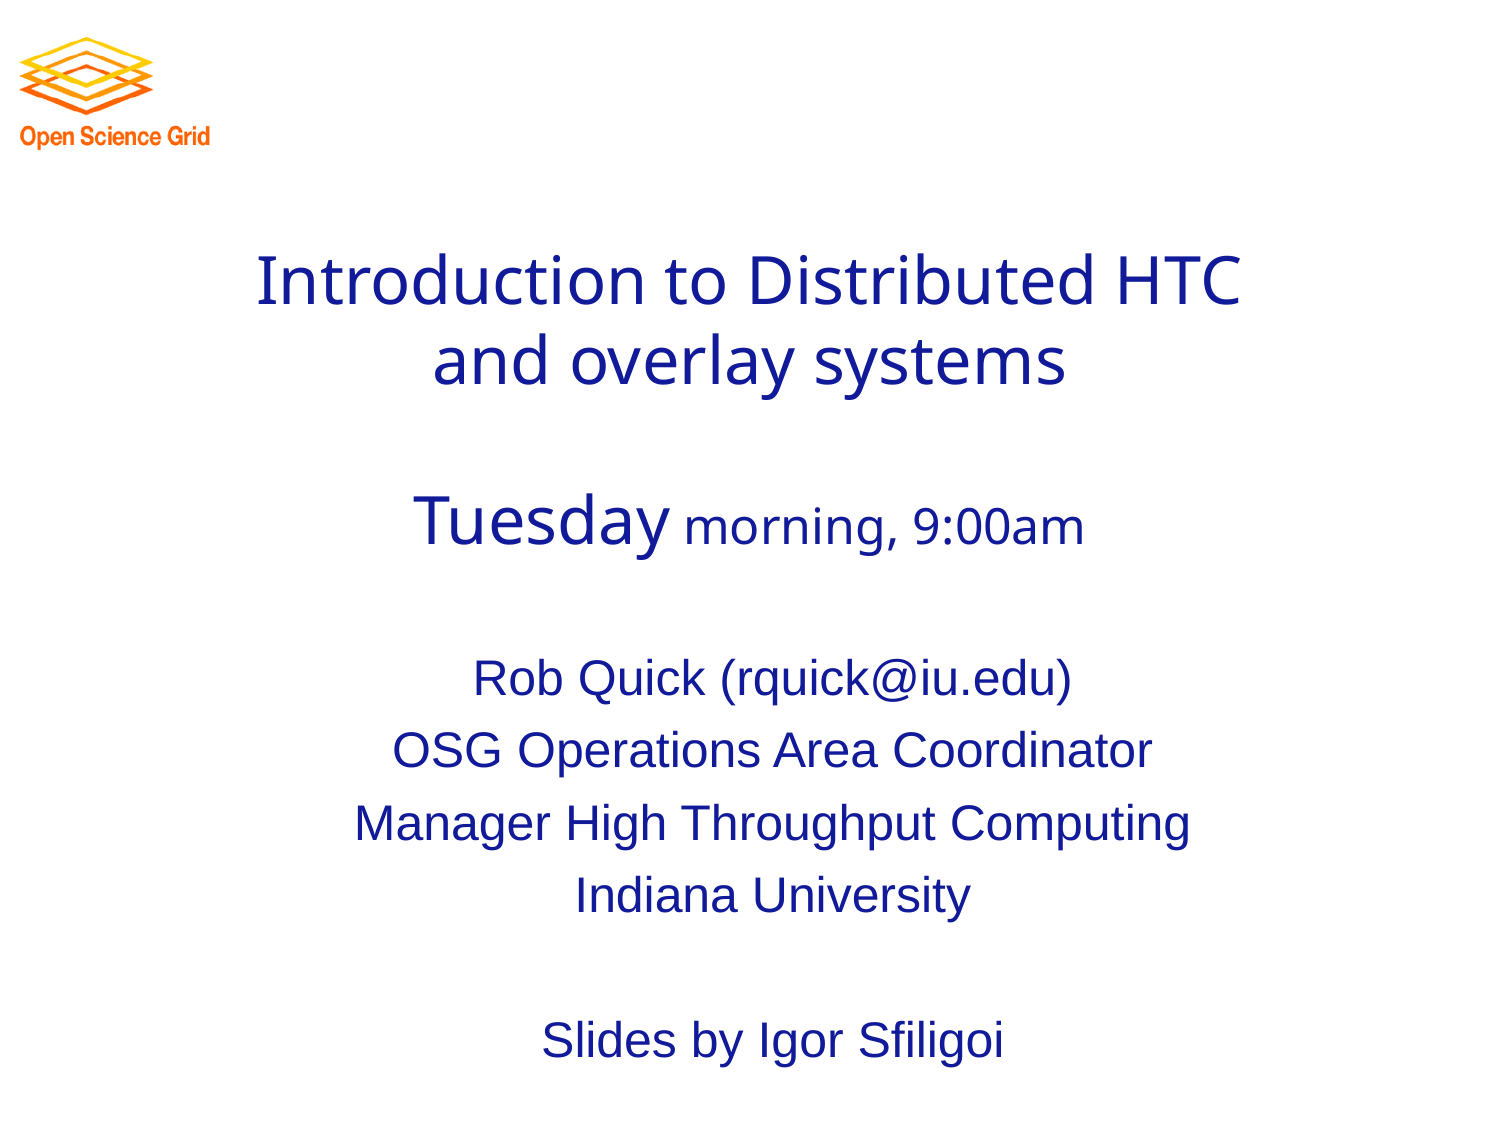

# Introduction to Distributed HTC and overlay systems Tuesday morning, 9:00am
Rob Quick (rquick@iu.edu)
OSG Operations Area Coordinator
Manager High Throughput Computing
Indiana University
Slides by Igor Sfiligoi